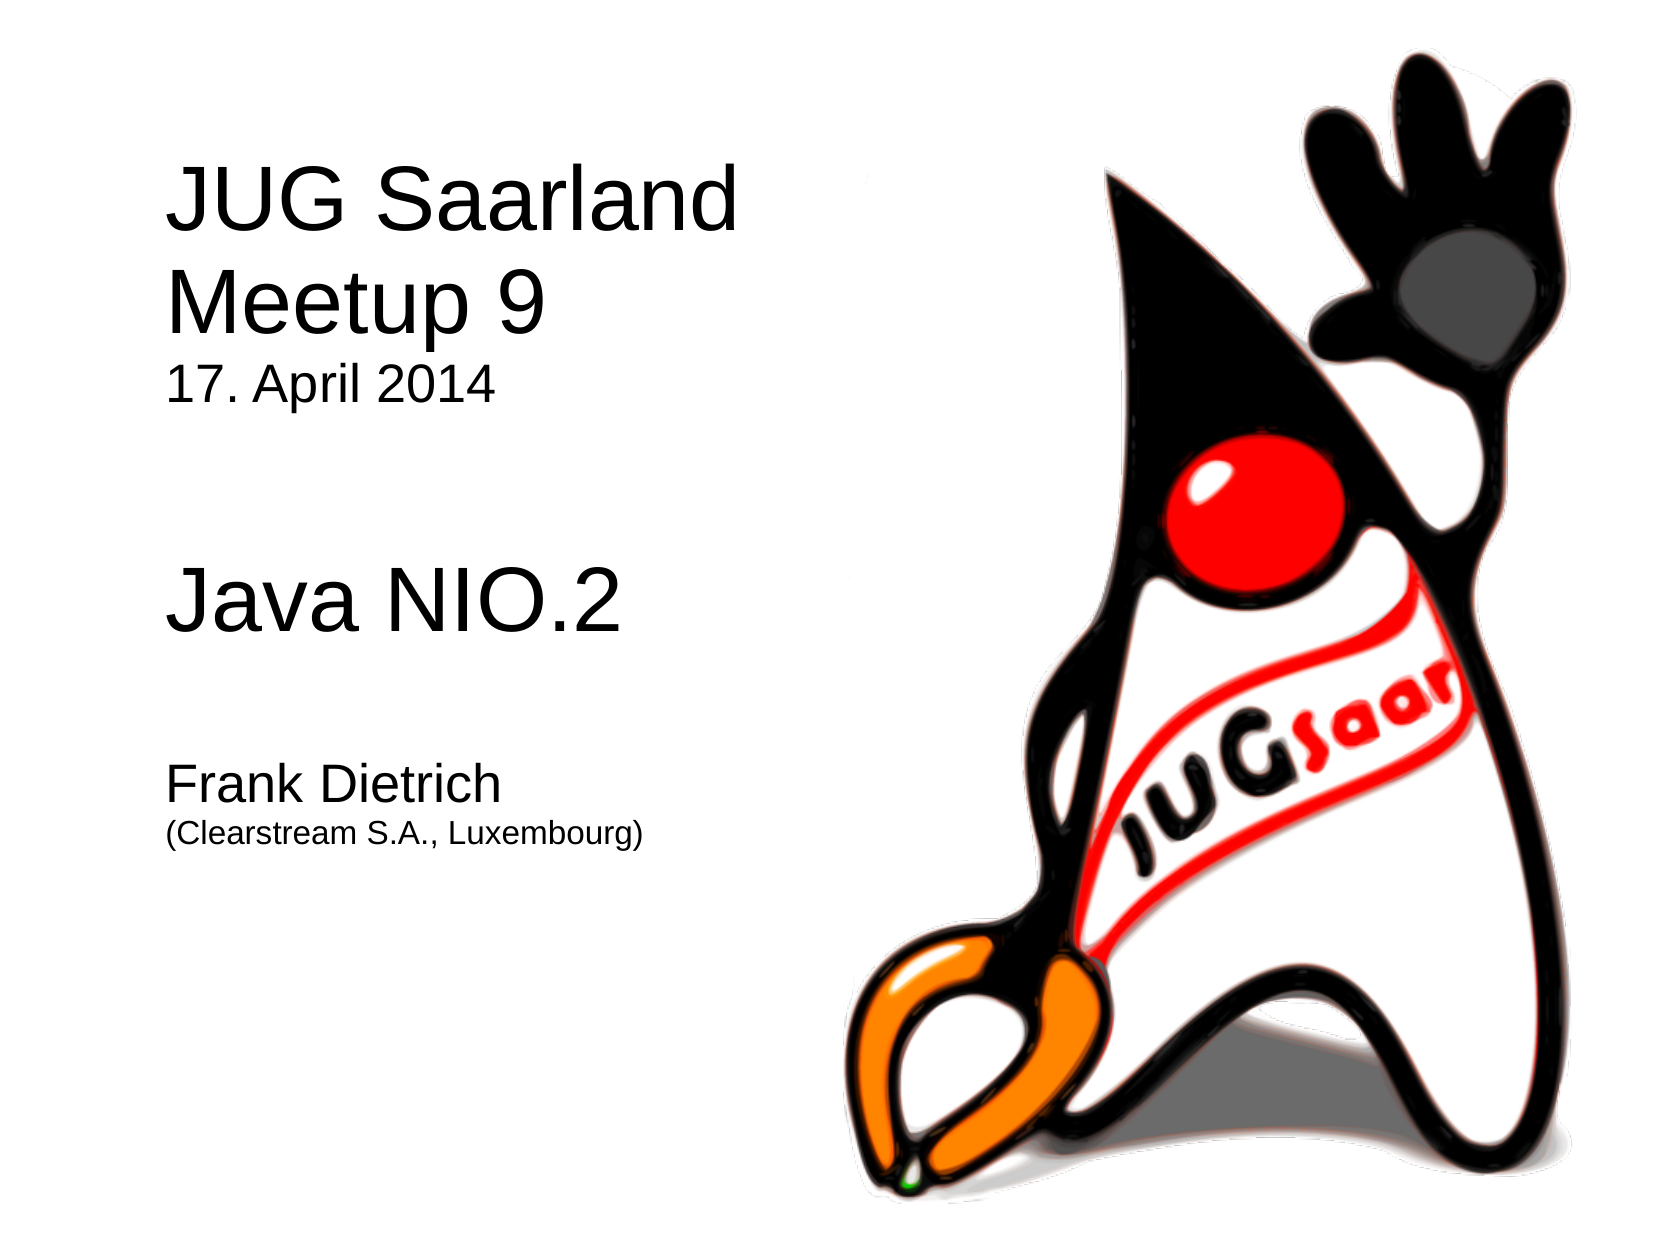

# JUG Saarland Meetup 9 17. April 2014
Java NIO.2
Frank Dietrich
(Clearstream S.A., Luxembourg)